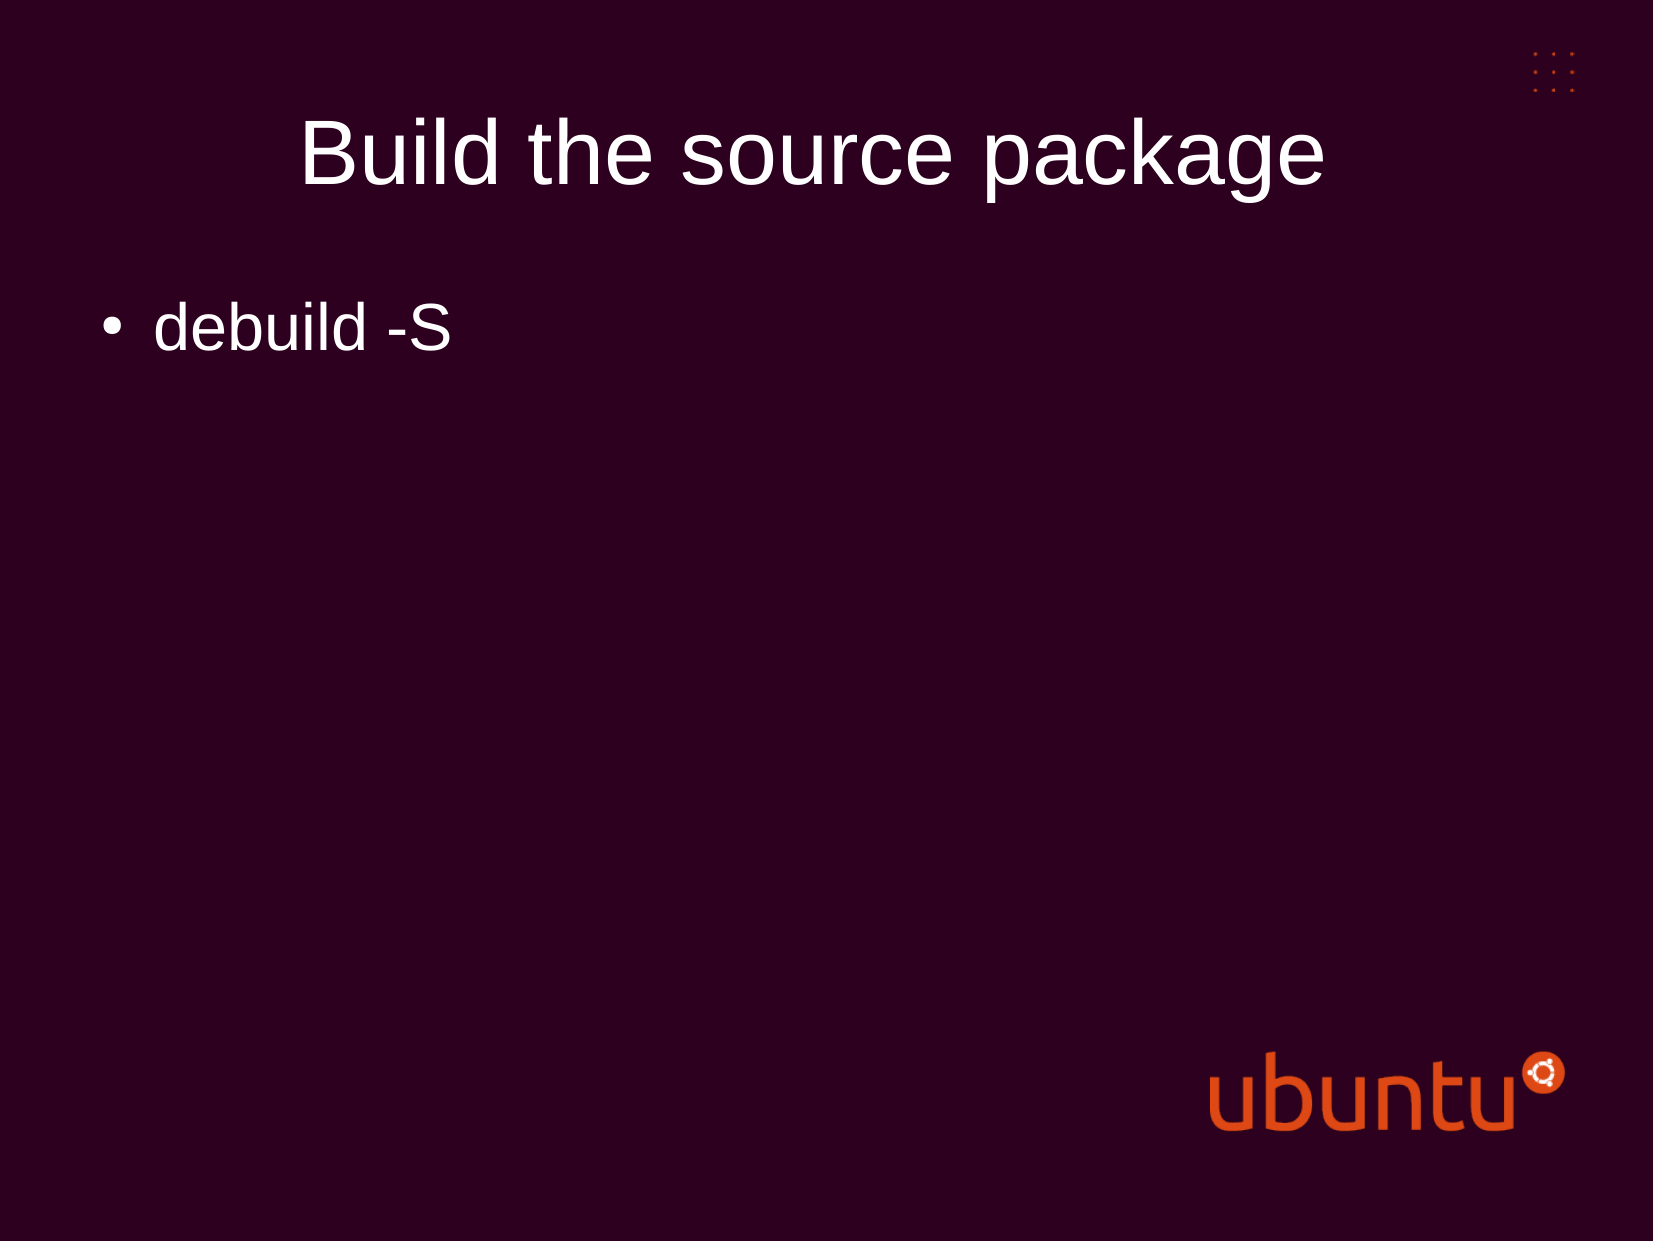

# Build the source package
debuild -S